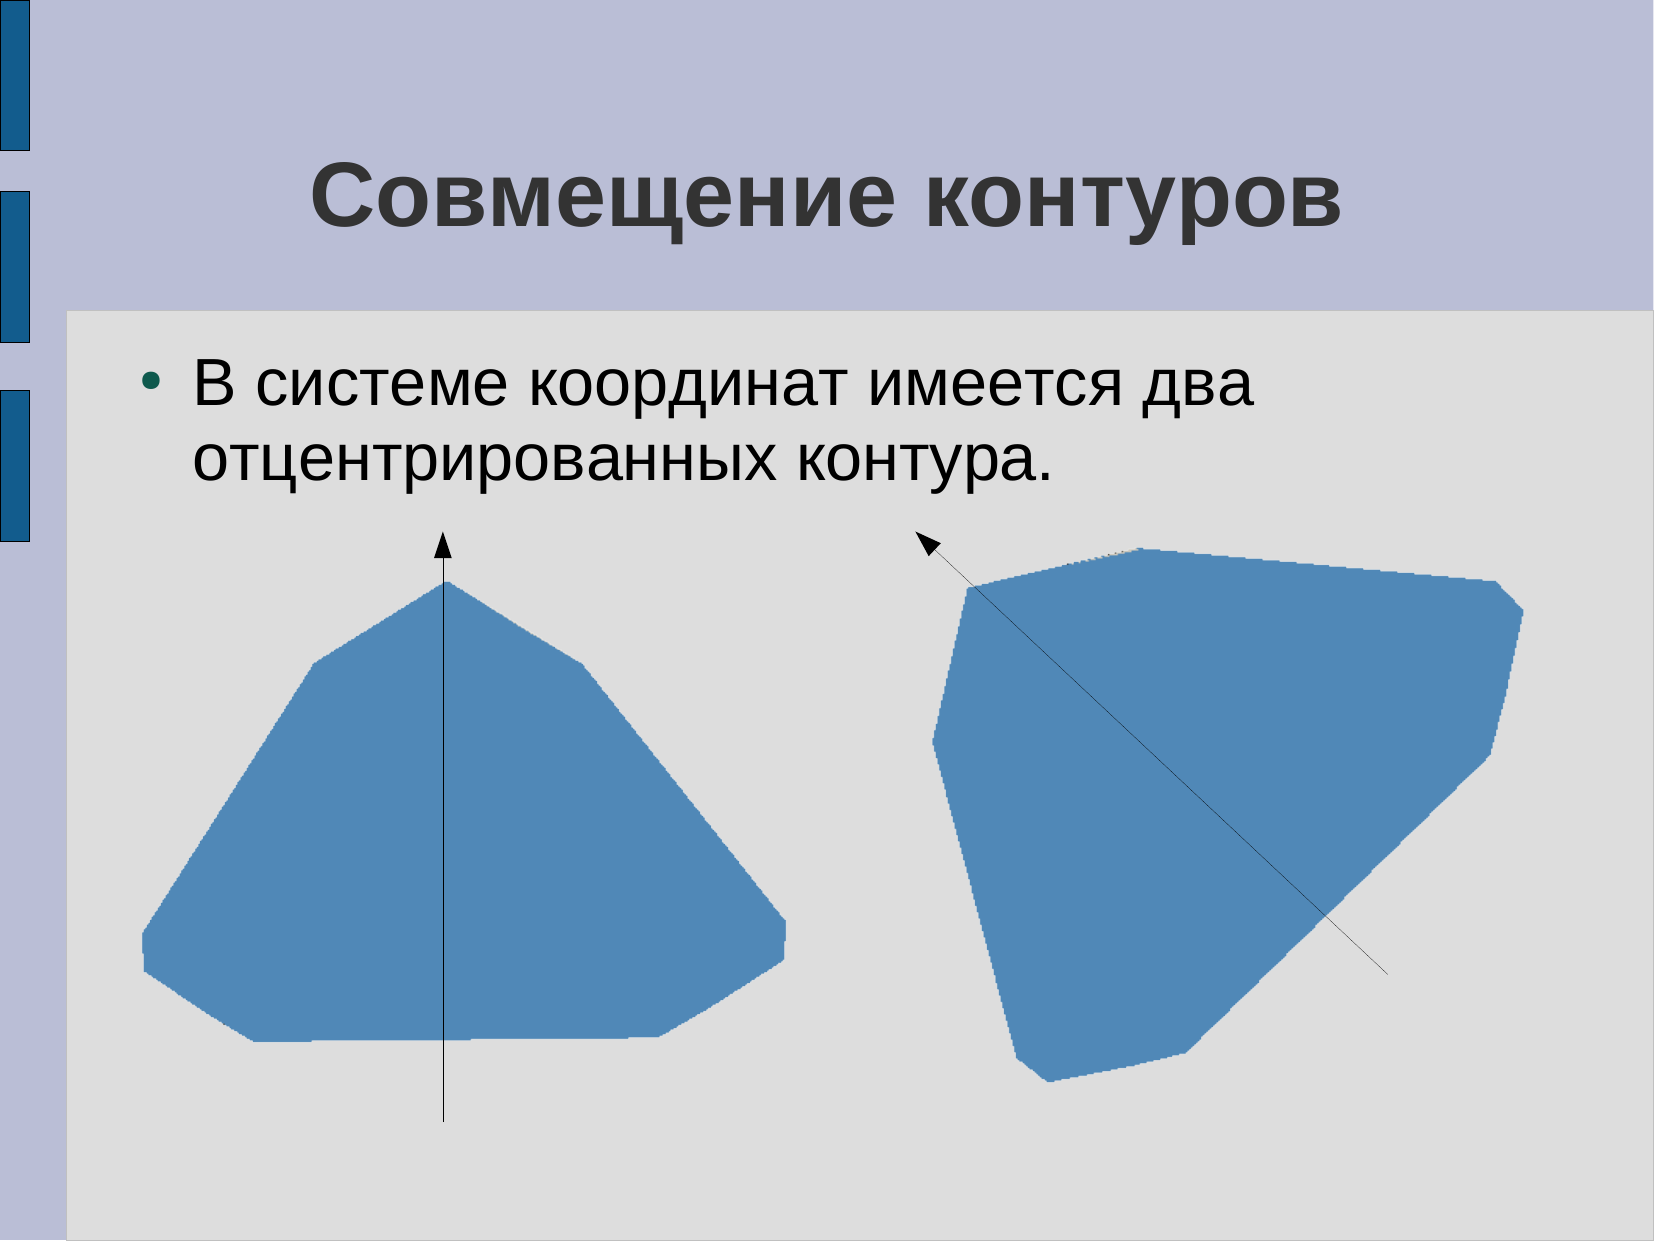

# Совмещение контуров
В системе координат имеется два отцентрированных контура.